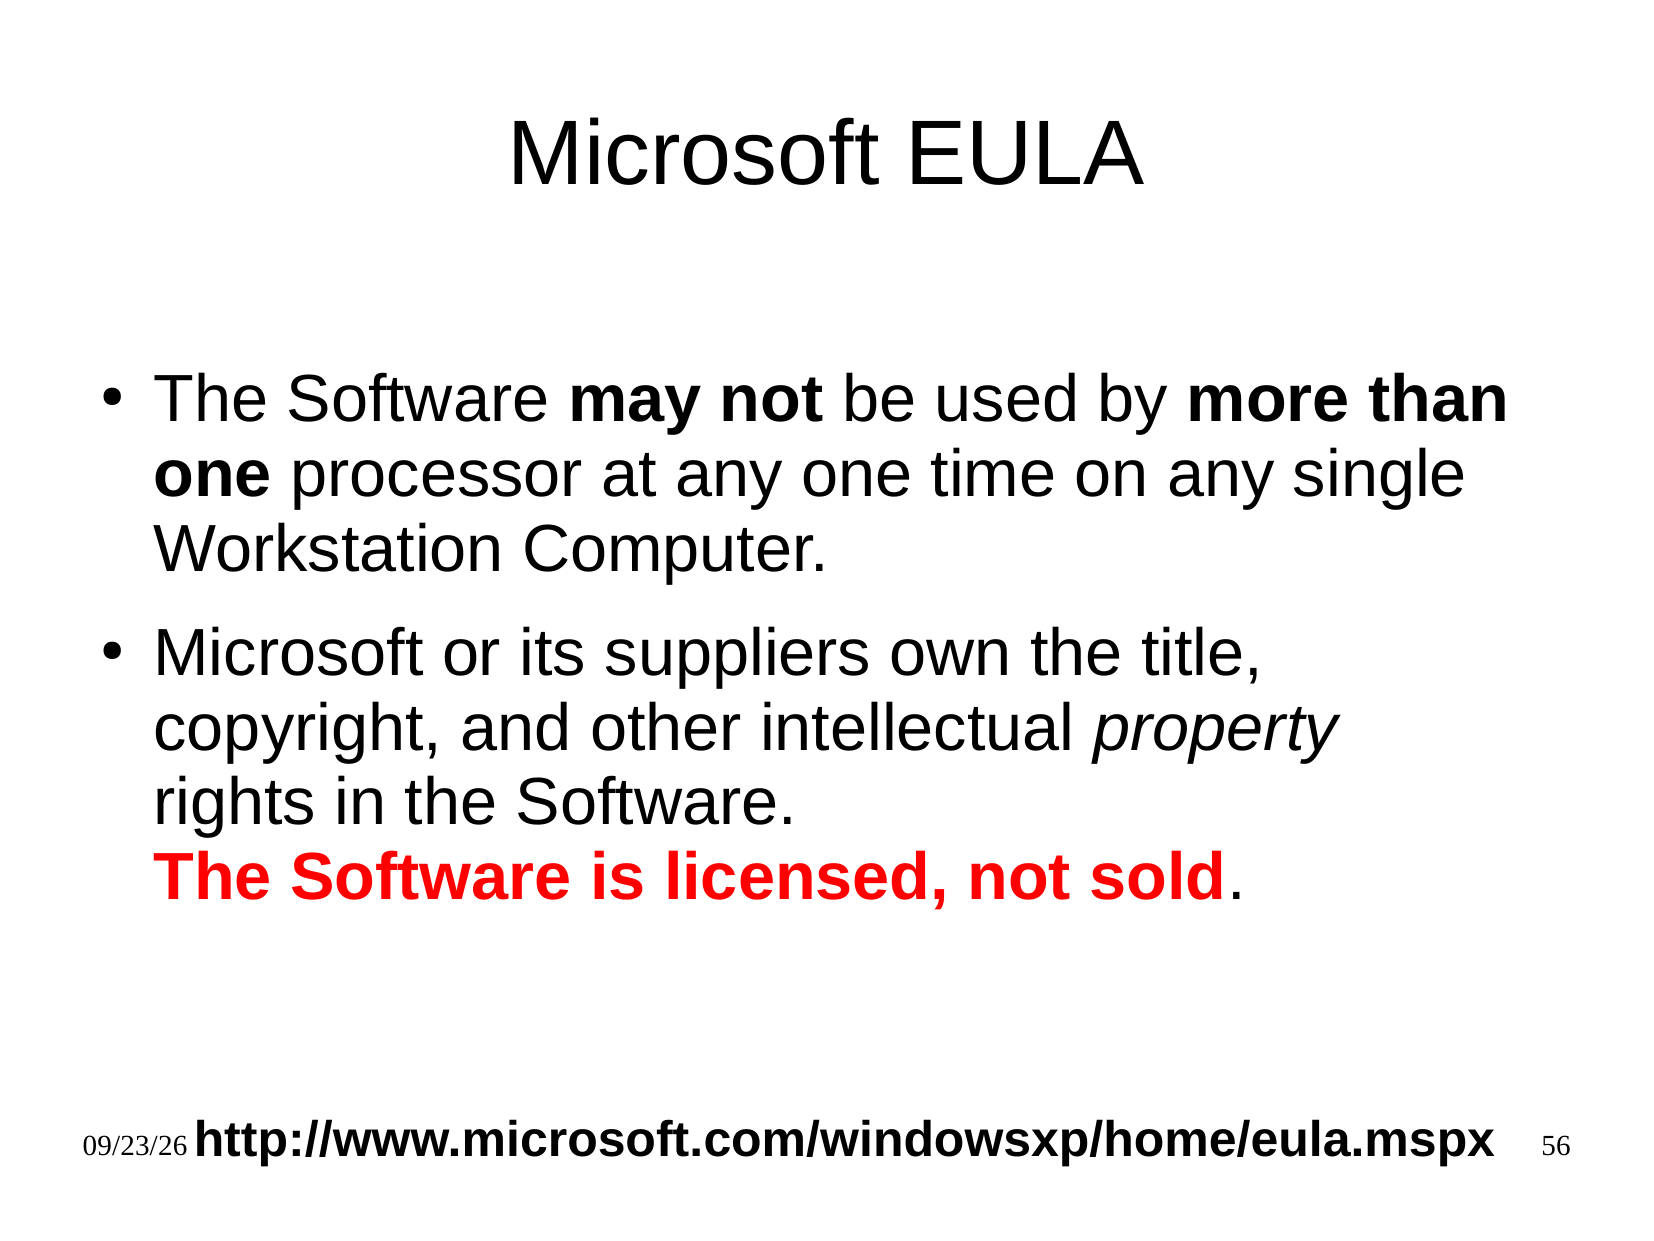

# Microsoft EULA
The Software may not be used by more than one processor at any one time on any single Workstation Computer.
Microsoft or its suppliers own the title, copyright, and other intellectual property
rights in the Software.
The Software is licensed, not sold.
http://www.microsoft.com/windowsxp/home/eula.mspx
56